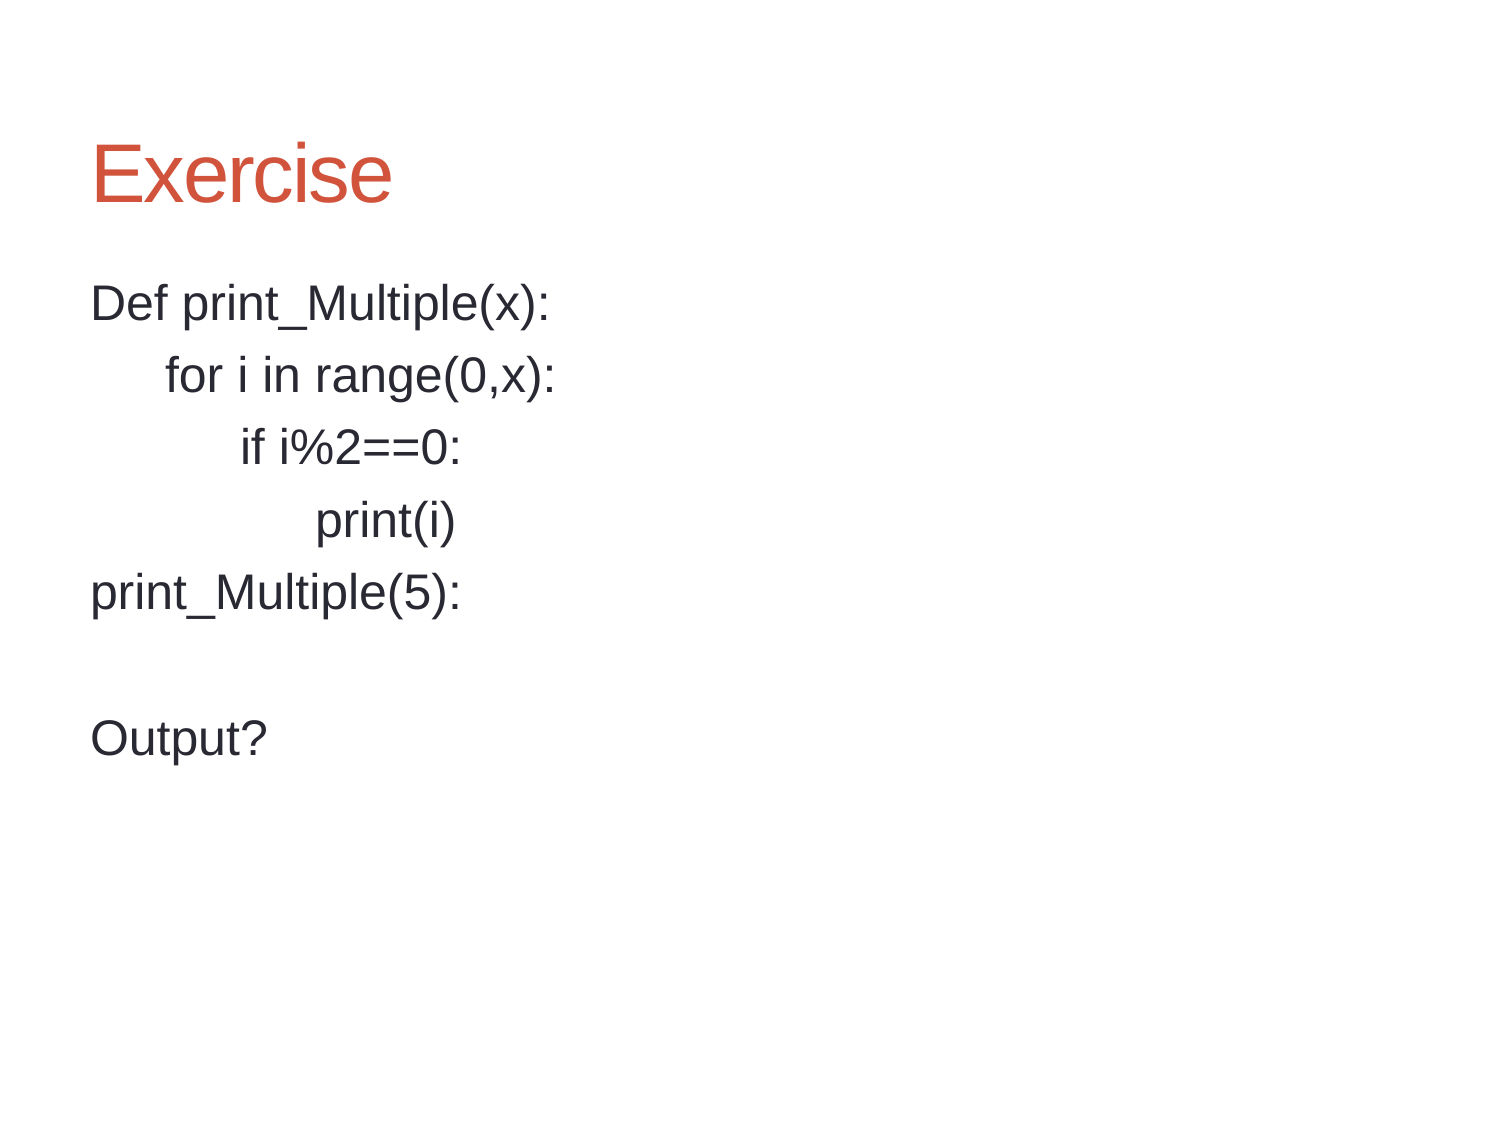

# Exercise
Def print_Multiple(x):
	for i in range(0,x):
		if i%2==0:
			print(i)
print_Multiple(5):
Output?